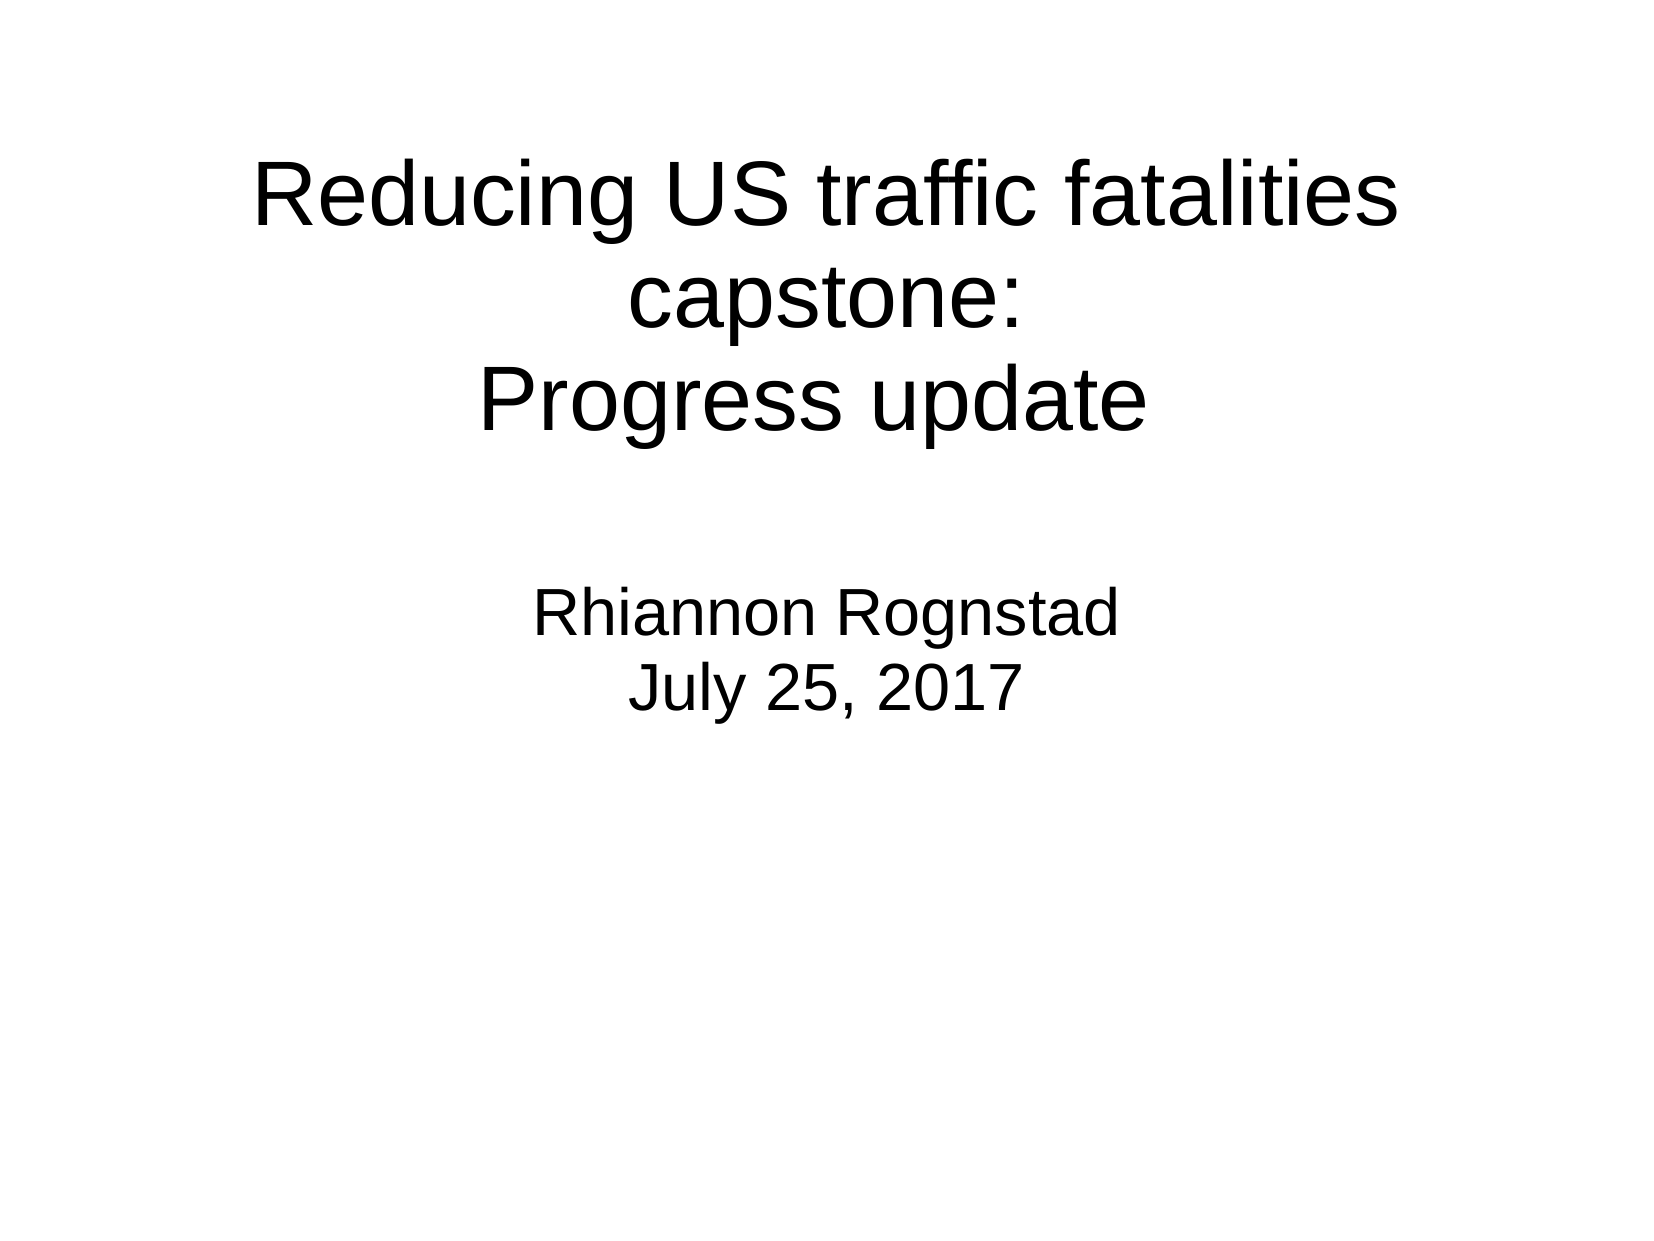

# Reducing US traffic fatalities capstone: Progress update
Rhiannon Rognstad
July 25, 2017